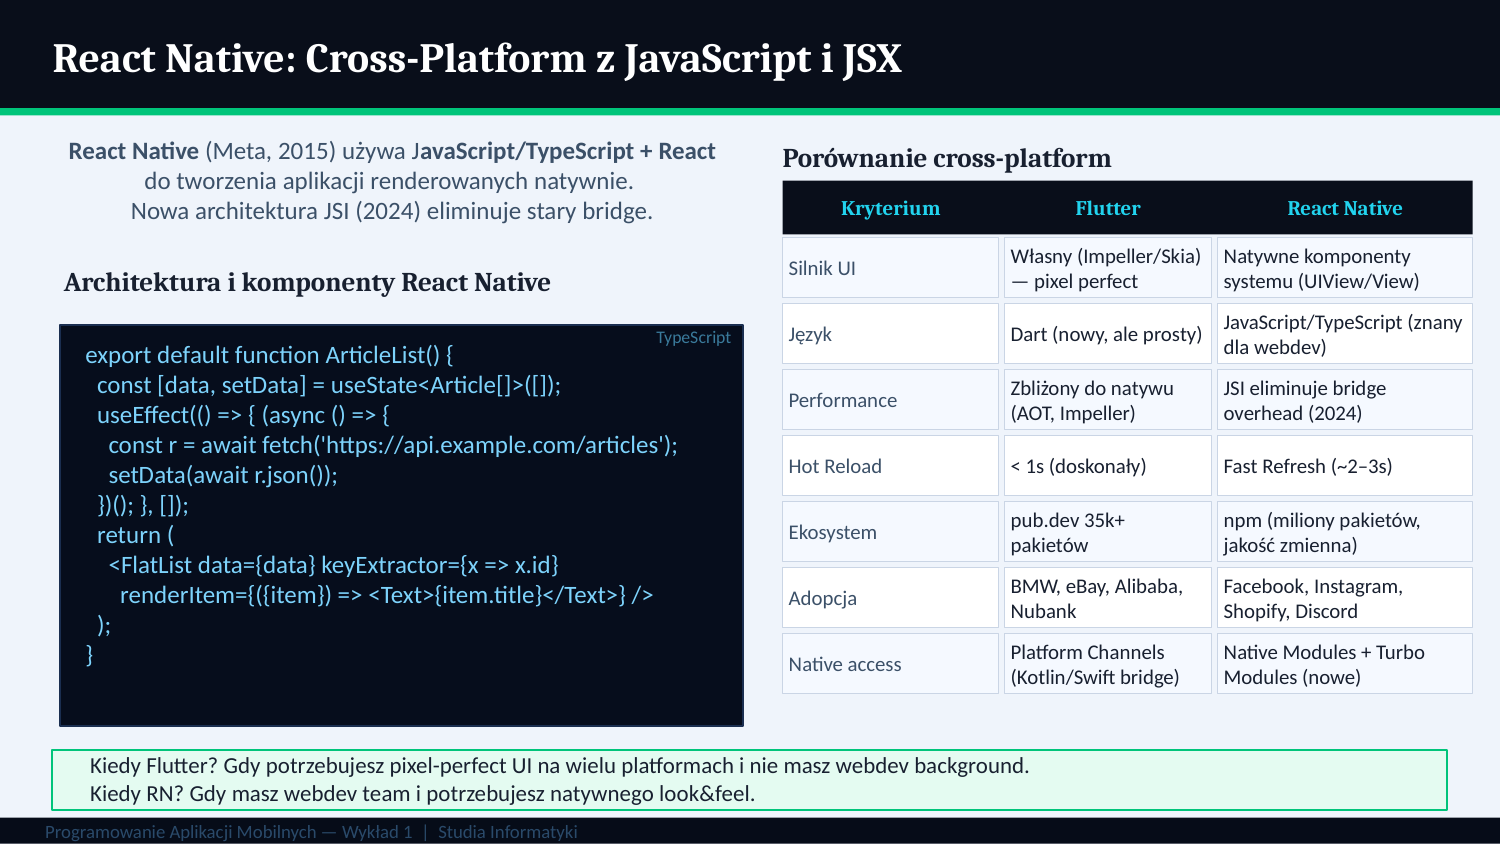

React Native: Cross-Platform z JavaScript i JSX
React Native (Meta, 2015) używa JavaScript/TypeScript + React do tworzenia aplikacji renderowanych natywnie.
Nowa architektura JSI (2024) eliminuje stary bridge.
Porównanie cross-platform
Kryterium
Flutter
React Native
Silnik UI
Własny (Impeller/Skia) — pixel perfect
Natywne komponenty systemu (UIView/View)
Architektura i komponenty React Native
Język
Dart (nowy, ale prosty)
JavaScript/TypeScript (znany dla webdev)
TypeScript
export default function ArticleList() {
  const [data, setData] = useState<Article[]>([]);
  useEffect(() => { (async () => {
    const r = await fetch('https://api.example.com/articles');
    setData(await r.json());
  })(); }, []);
  return (
    <FlatList data={data} keyExtractor={x => x.id}
      renderItem={({item}) => <Text>{item.title}</Text>} />
  );
}
Performance
Zbliżony do natywu (AOT, Impeller)
JSI eliminuje bridge overhead (2024)
Hot Reload
< 1s (doskonały)
Fast Refresh (~2–3s)
Ekosystem
pub.dev 35k+ pakietów
npm (miliony pakietów, jakość zmienna)
Adopcja
BMW, eBay, Alibaba, Nubank
Facebook, Instagram, Shopify, Discord
Native access
Platform Channels (Kotlin/Swift bridge)
Native Modules + Turbo Modules (nowe)
Kiedy Flutter? Gdy potrzebujesz pixel-perfect UI na wielu platformach i nie masz webdev background.
Kiedy RN? Gdy masz webdev team i potrzebujesz natywnego look&feel.
Programowanie Aplikacji Mobilnych — Wykład 1 | Studia Informatyki